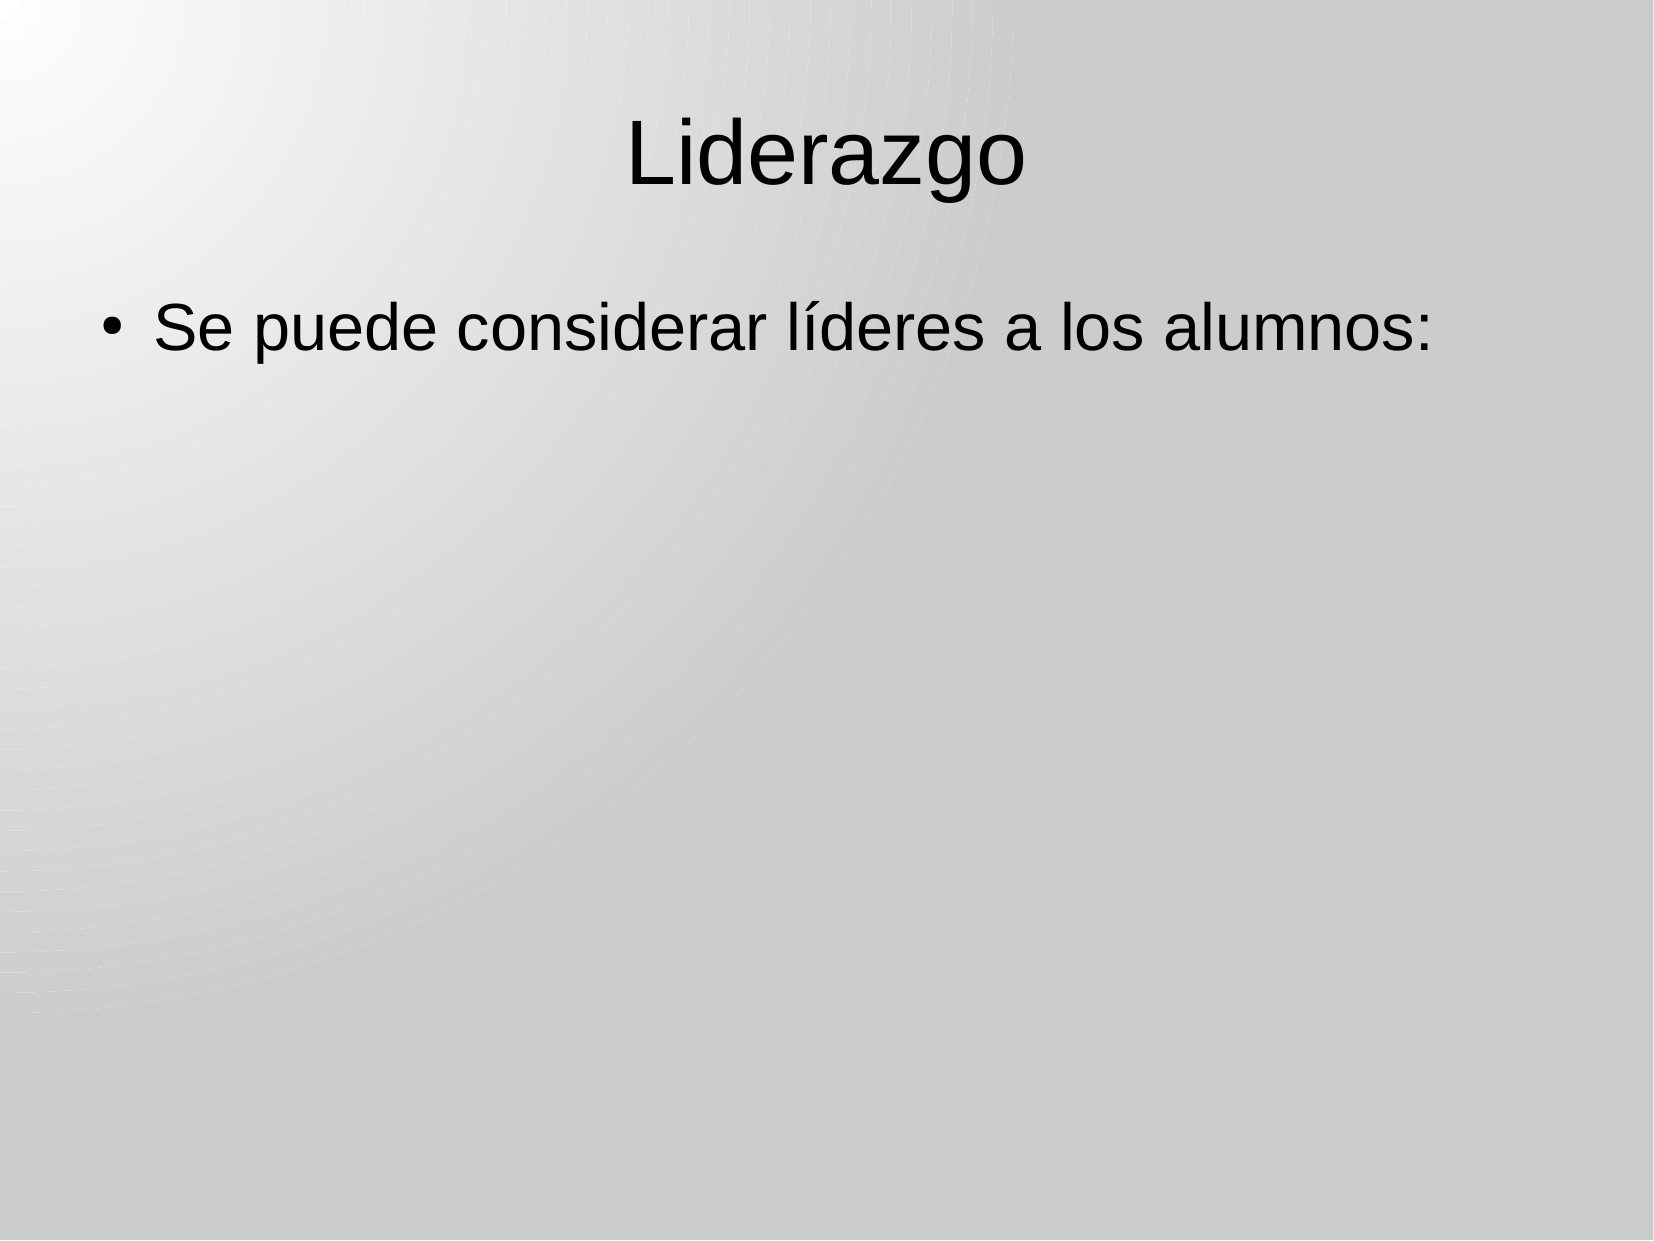

# Liderazgo
Se puede considerar líderes a los alumnos: